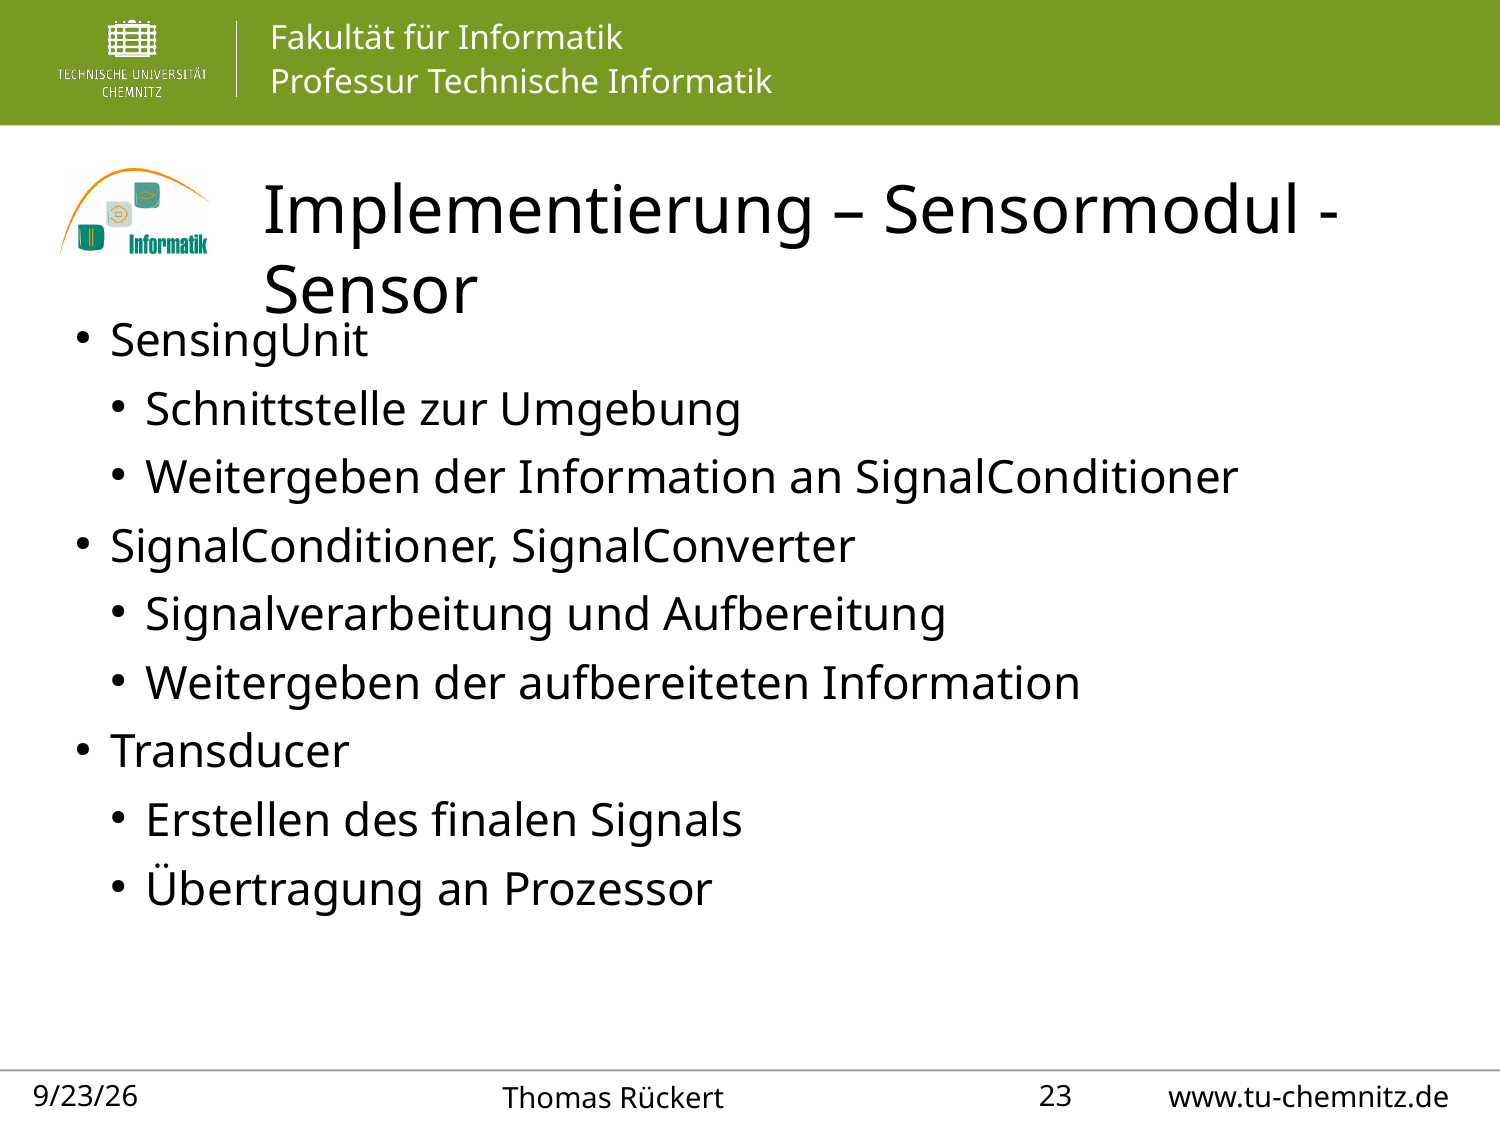

# Implementierung – Sensormodul - Sensor
SensingUnit
Schnittstelle zur Umgebung
Weitergeben der Information an SignalConditioner
SignalConditioner, SignalConverter
Signalverarbeitung und Aufbereitung
Weitergeben der aufbereiteten Information
Transducer
Erstellen des finalen Signals
Übertragung an Prozessor
Thomas Rückert